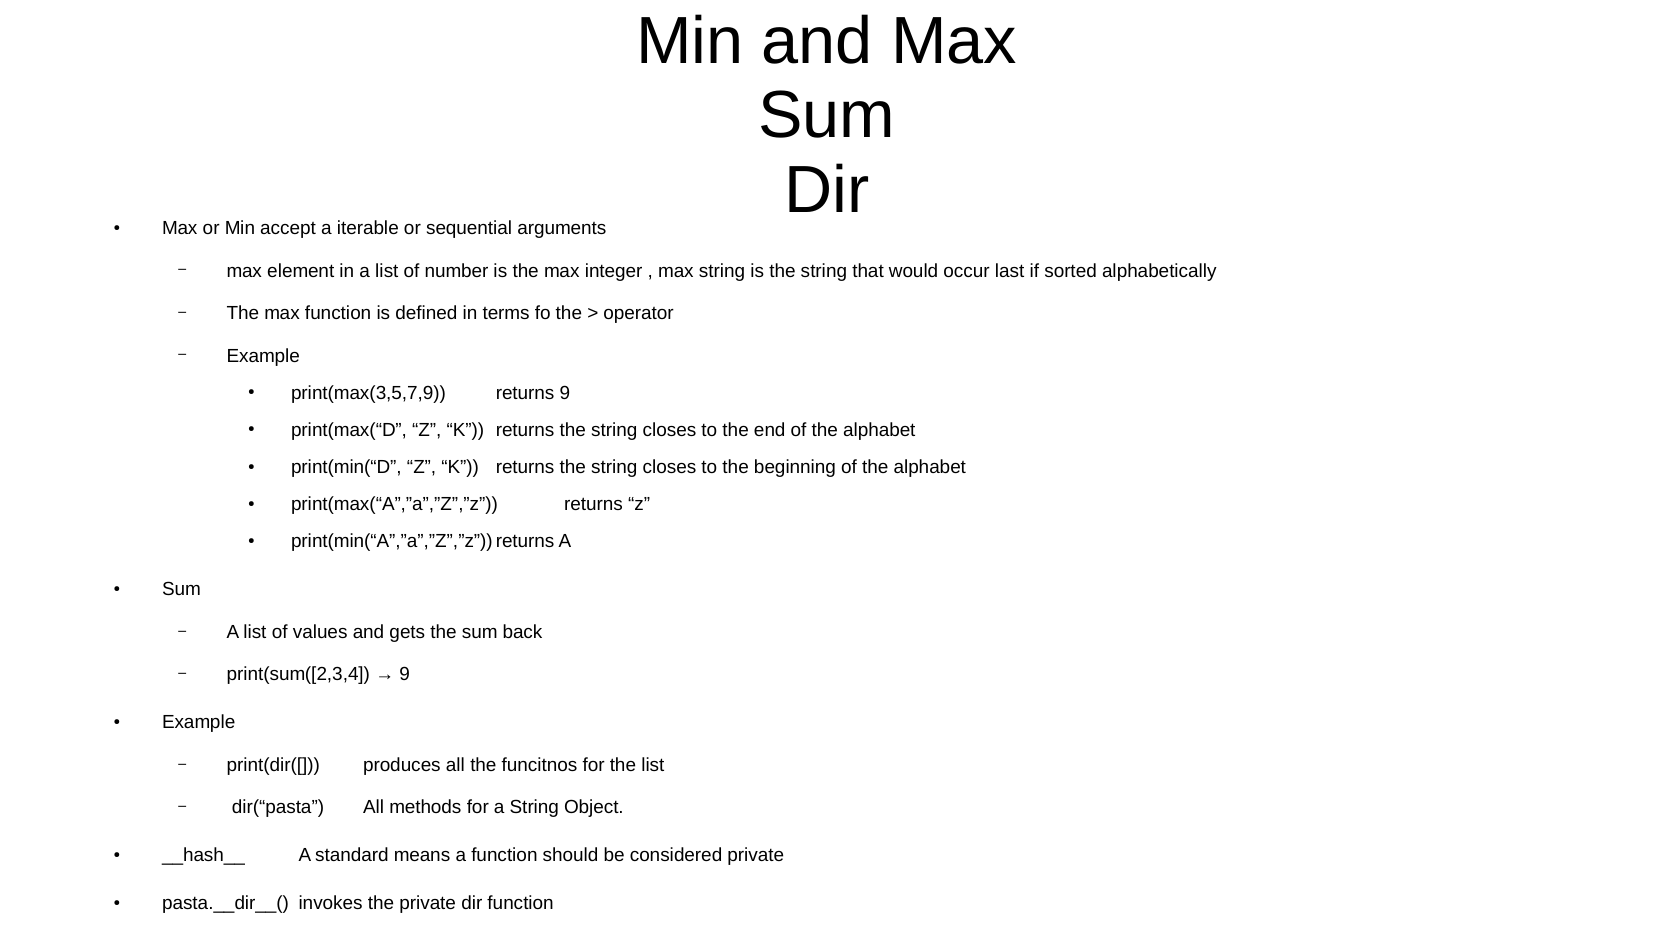

# Min and Max Sum Dir
Max or Min accept a iterable or sequential arguments
max element in a list of number is the max integer , max string is the string that would occur last if sorted alphabetically
The max function is defined in terms fo the > operator
Example
print(max(3,5,7,9))			returns 9
print(max(“D”, “Z”, “K”))		returns the string closes to the end of the alphabet
print(min(“D”, “Z”, “K”))			returns the string closes to the beginning of the alphabet
print(max(“A”,”a”,”Z”,”z”))		returns “z”
print(min(“A”,”a”,”Z”,”z”))		returns A
Sum
A list of values and gets the sum back
print(sum([2,3,4]) → 9
Example
print(dir([]))					produces all the funcitnos for the list
 dir(“pasta”)					All methods for a String Object.
__hash__		A standard means a function should be considered private
pasta.__dir__() 		invokes the private dir function